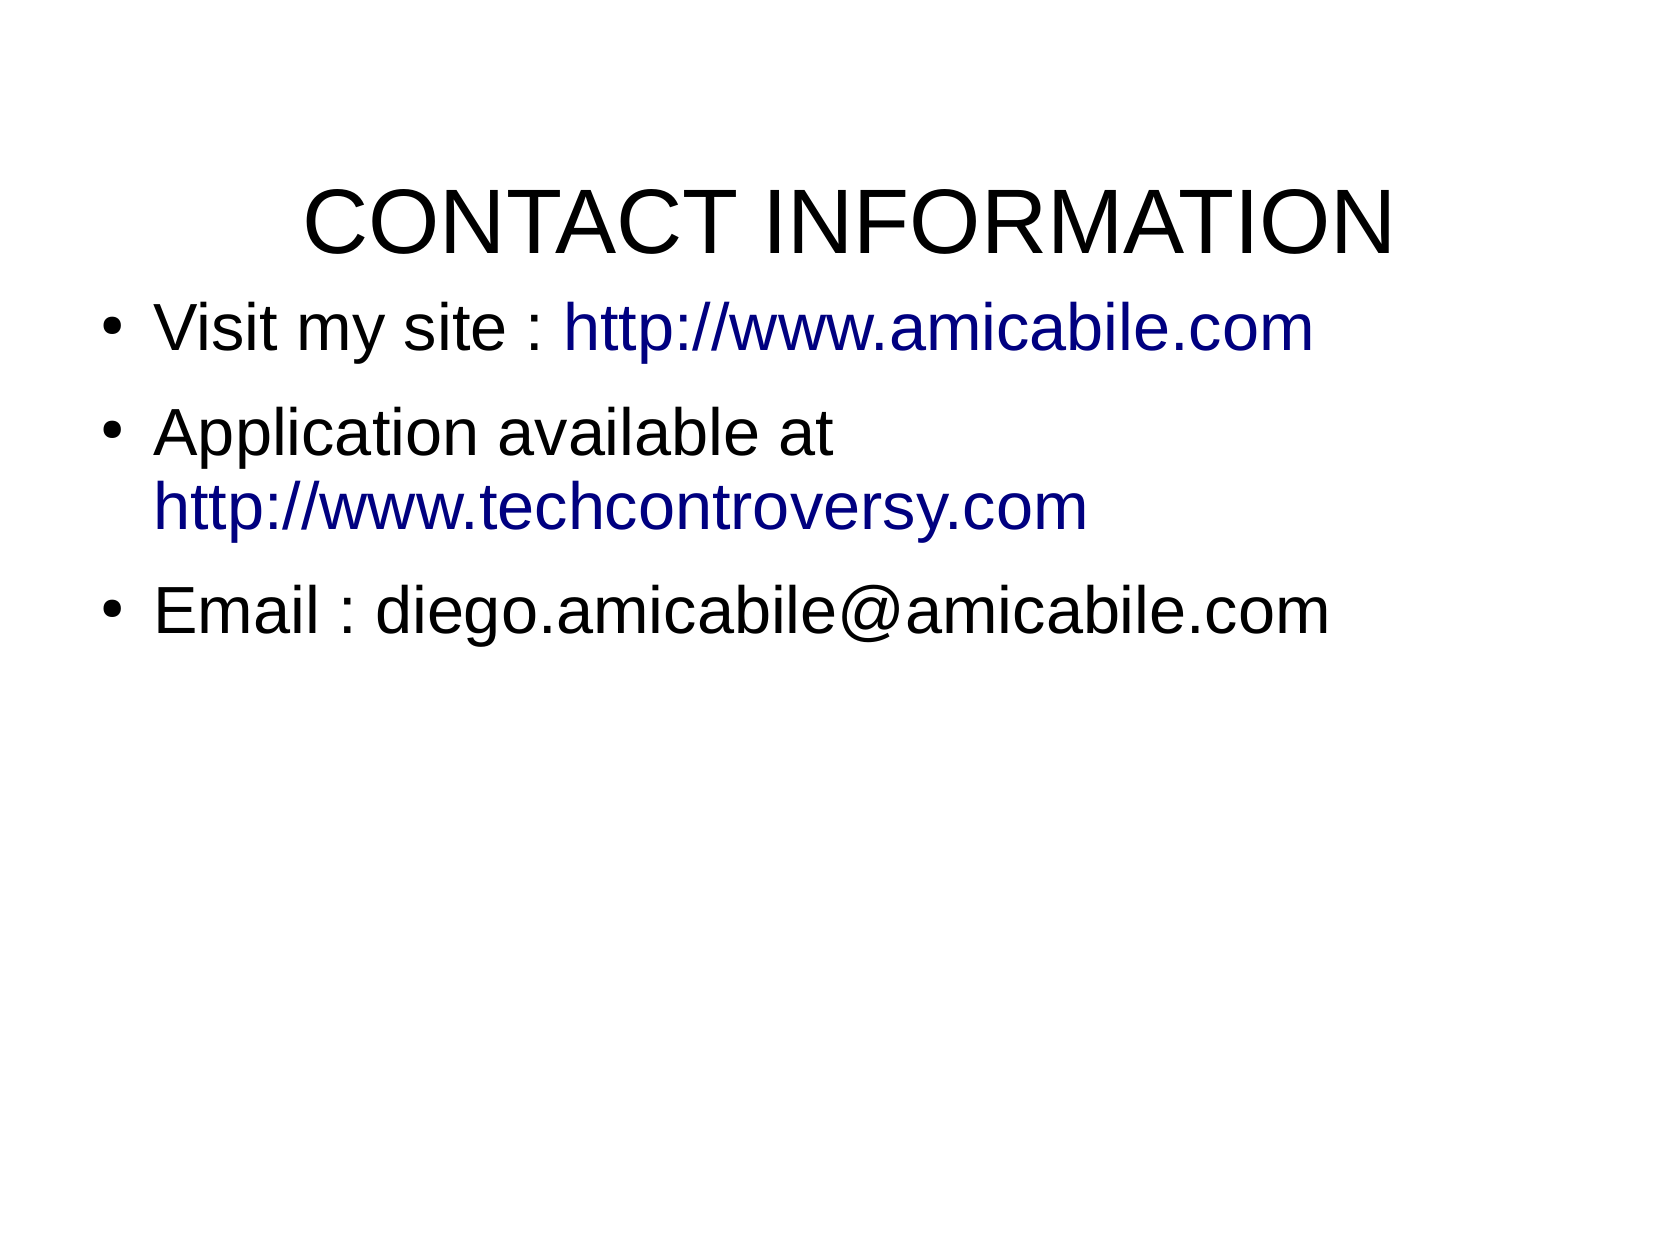

# CONTACT INFORMATION
Visit my site : http://www.amicabile.com
Application available at http://www.techcontroversy.com
Email : diego.amicabile@amicabile.com